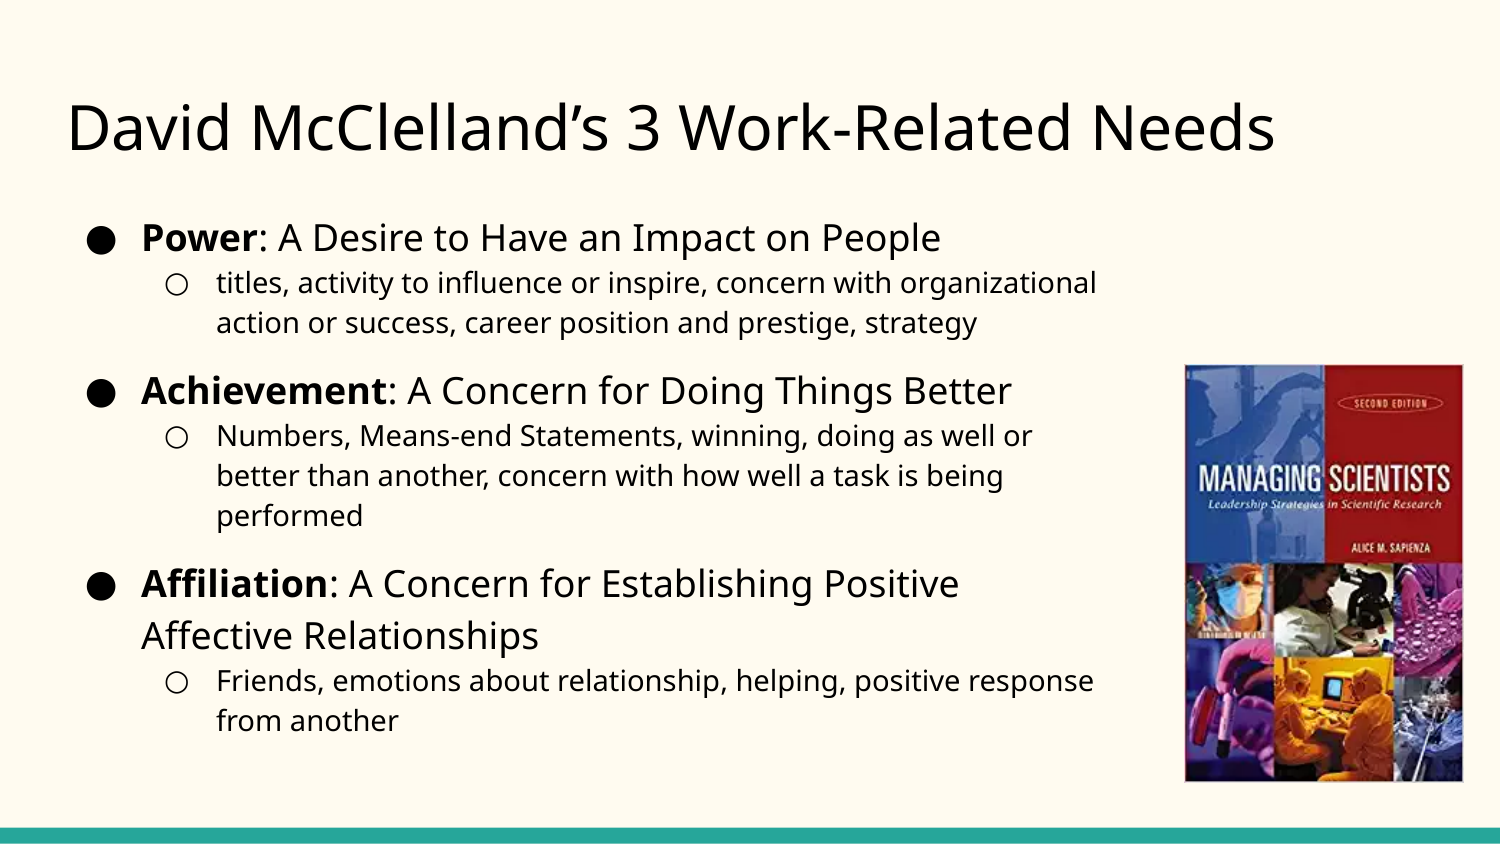

# David McClelland’s 3 Work-Related Needs
Power: A Desire to Have an Impact on People
titles, activity to influence or inspire, concern with organizational action or success, career position and prestige, strategy
Achievement: A Concern for Doing Things Better
Numbers, Means-end Statements, winning, doing as well or better than another, concern with how well a task is being performed
Affiliation: A Concern for Establishing Positive Affective Relationships
Friends, emotions about relationship, helping, positive response from another